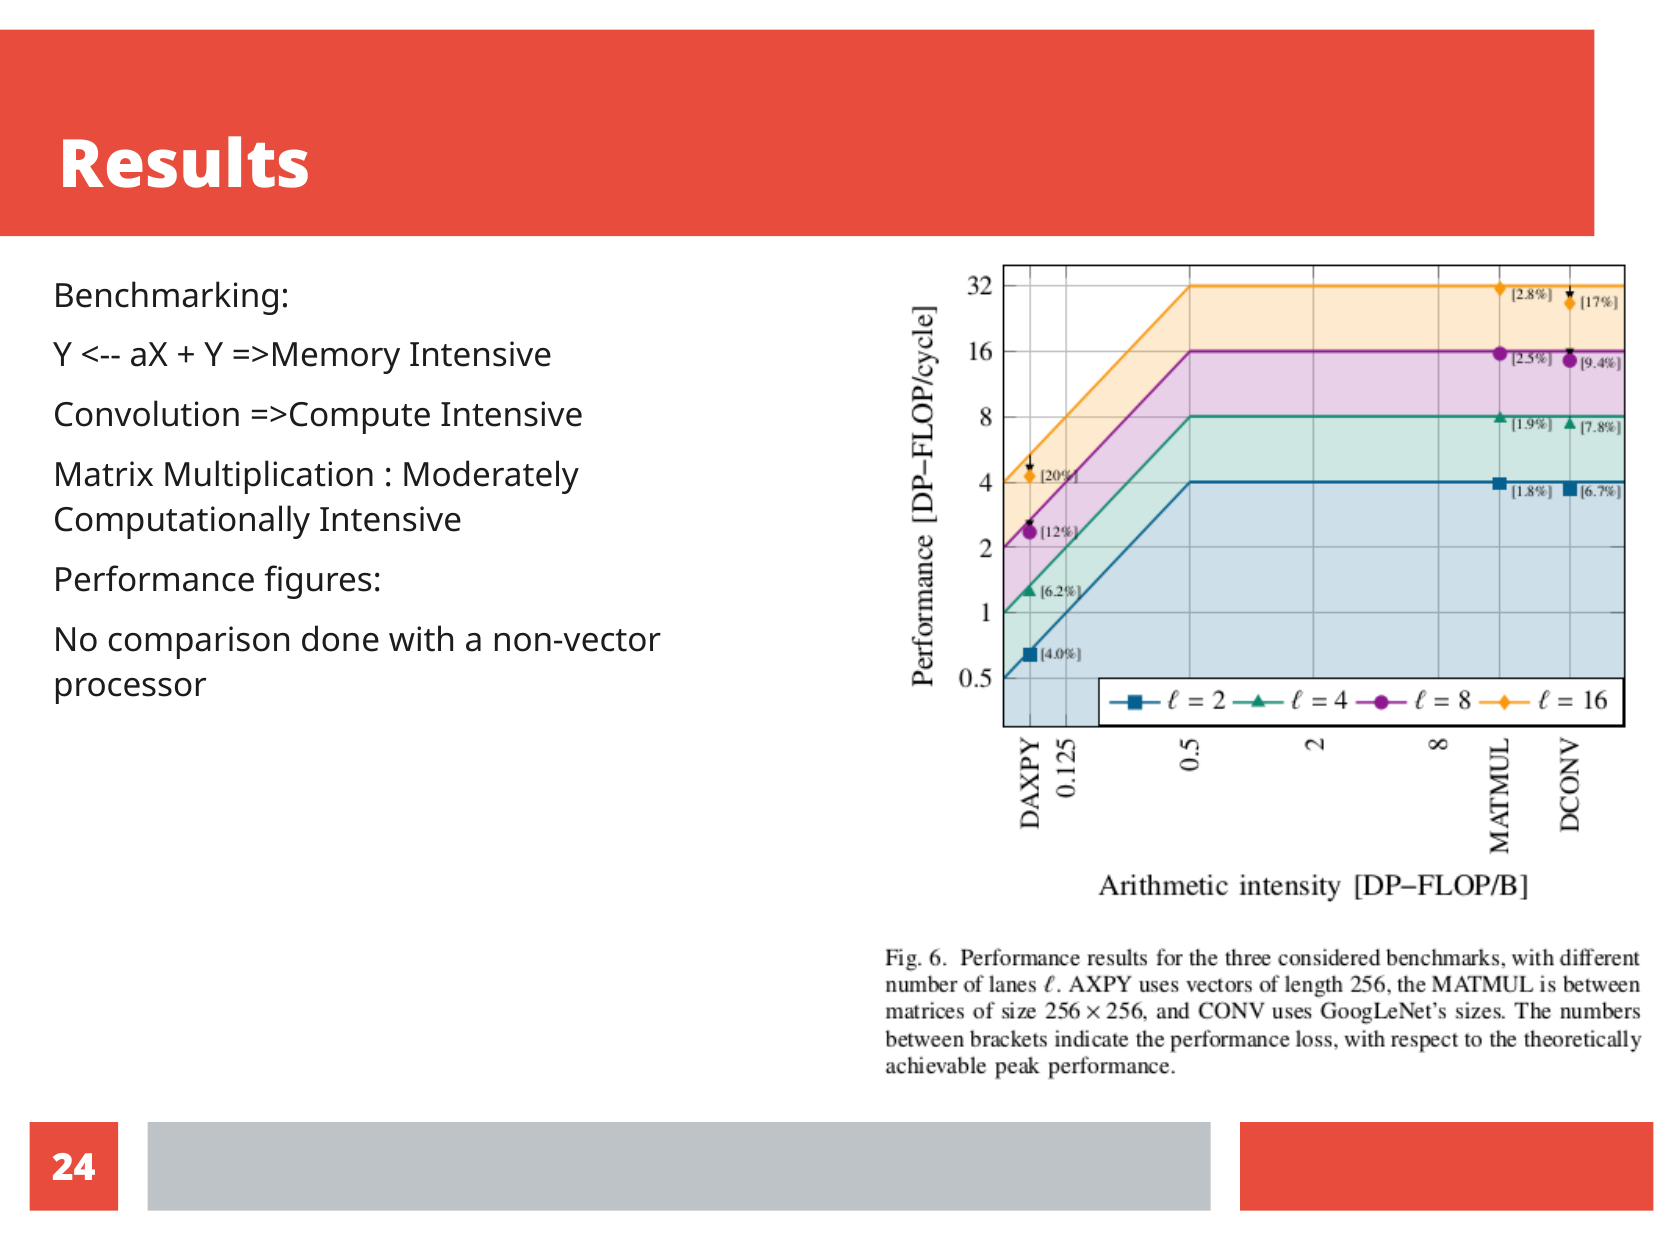

# Results
Benchmarking:
Y <-- aX + Y =>Memory Intensive
Convolution =>Compute Intensive
Matrix Multiplication : Moderately Computationally Intensive
Performance figures:
No comparison done with a non-vector processor
24